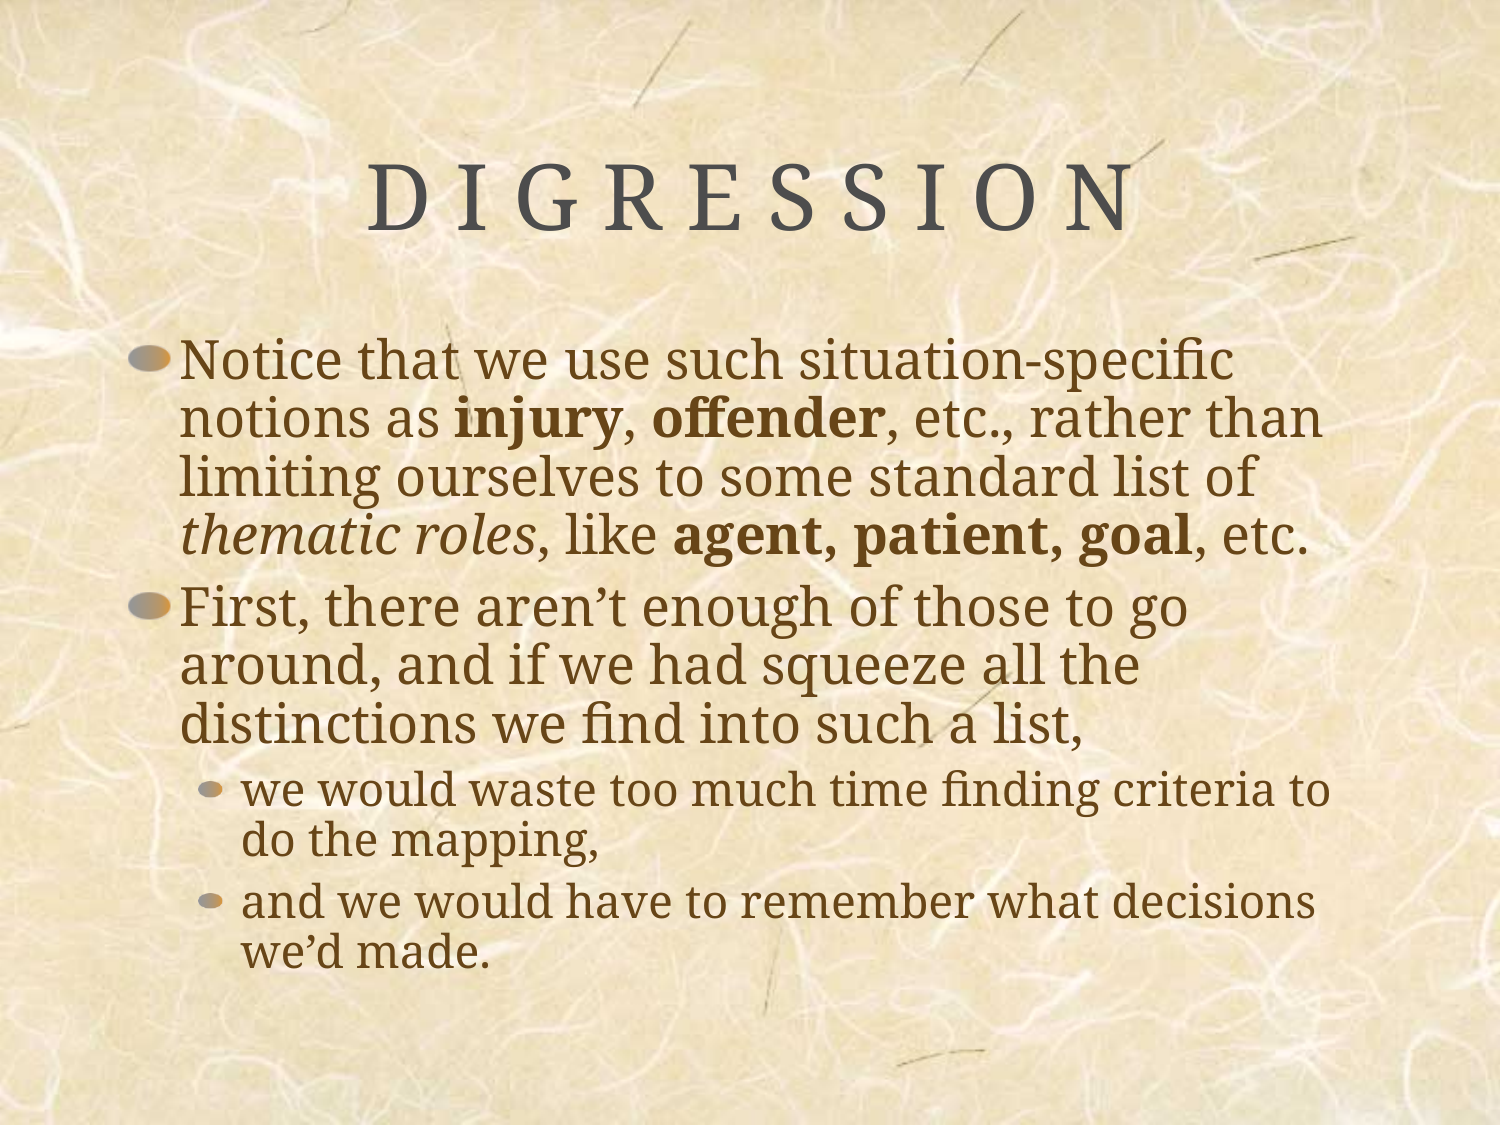

# D I G R E S S I O N
Notice that we use such situation-specific notions as injury, offender, etc., rather than limiting ourselves to some standard list of thematic roles, like agent, patient, goal, etc.
First, there aren’t enough of those to go around, and if we had squeeze all the distinctions we find into such a list,
we would waste too much time finding criteria to do the mapping,
and we would have to remember what decisions we’d made.